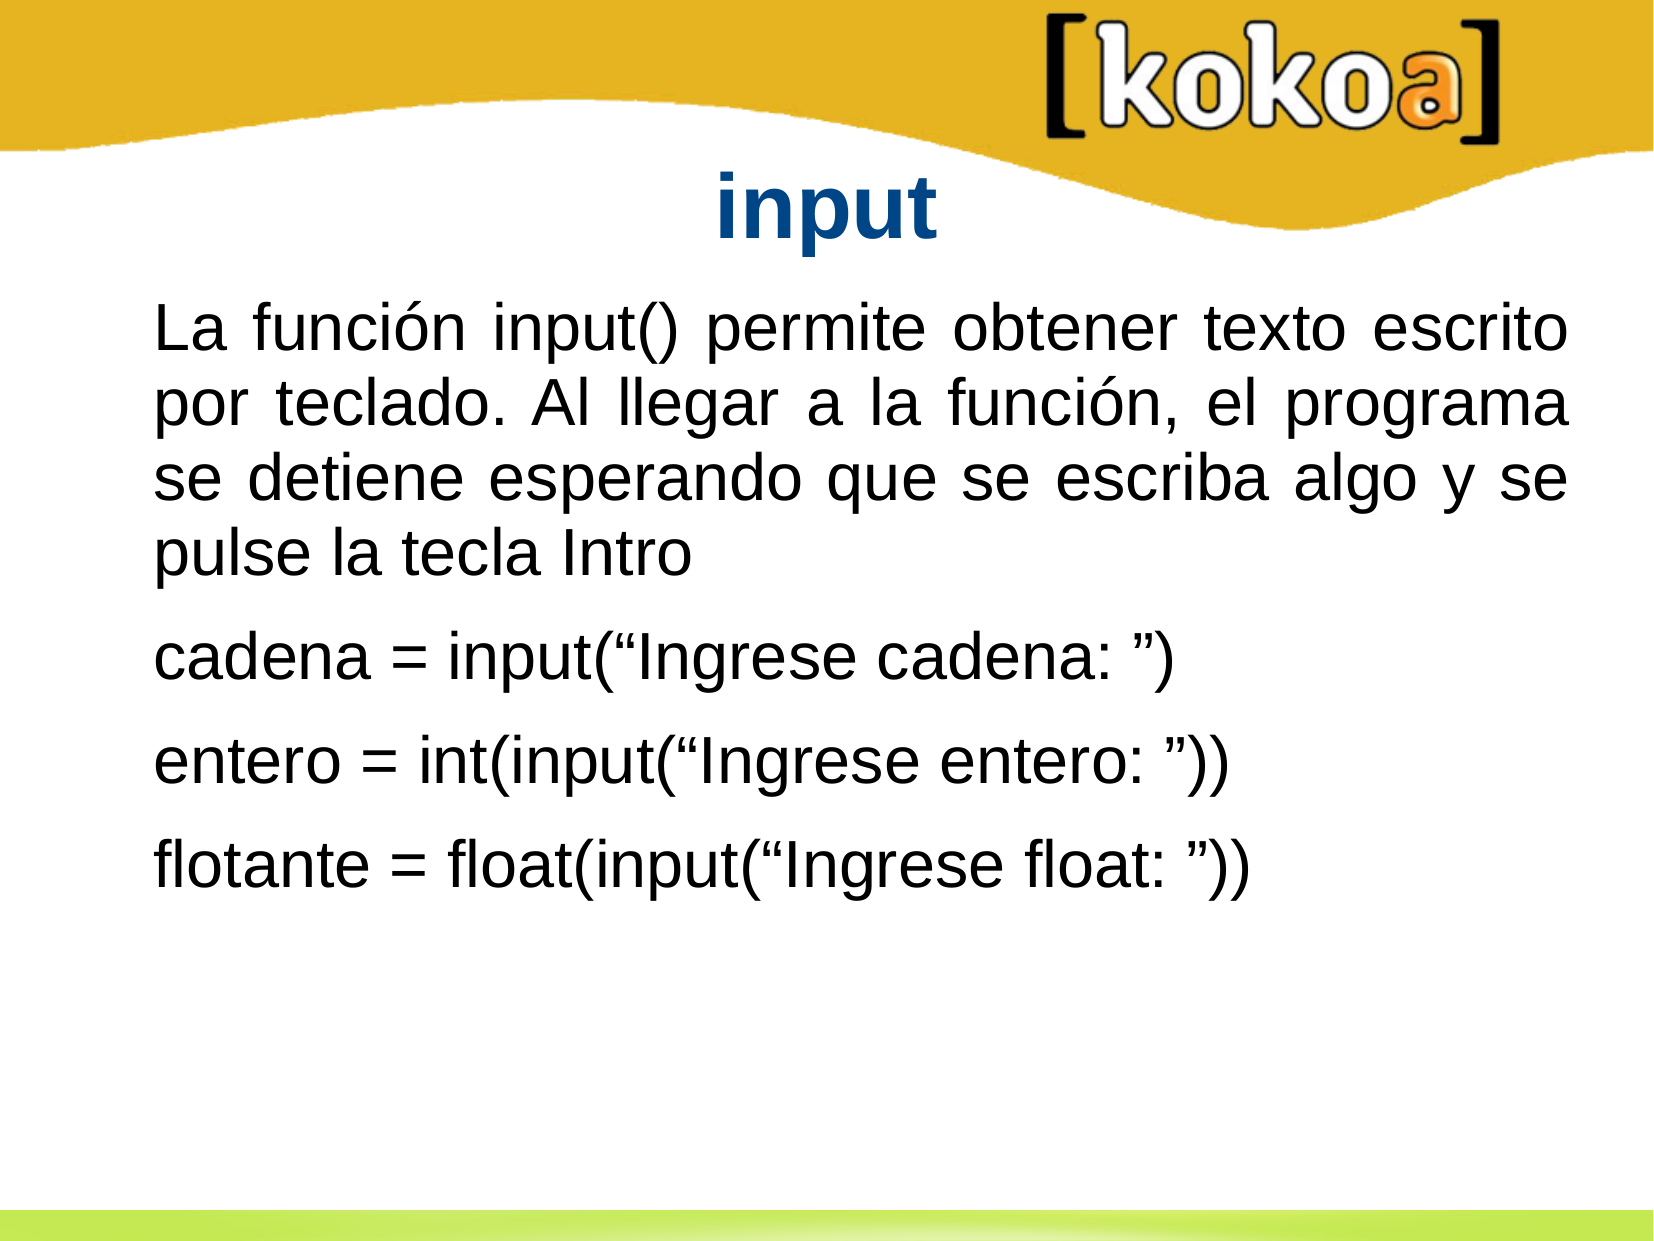

# input
La función input() permite obtener texto escrito por teclado. Al llegar a la función, el programa se detiene esperando que se escriba algo y se pulse la tecla Intro
cadena = input(“Ingrese cadena: ”)
entero = int(input(“Ingrese entero: ”))
flotante = float(input(“Ingrese float: ”))